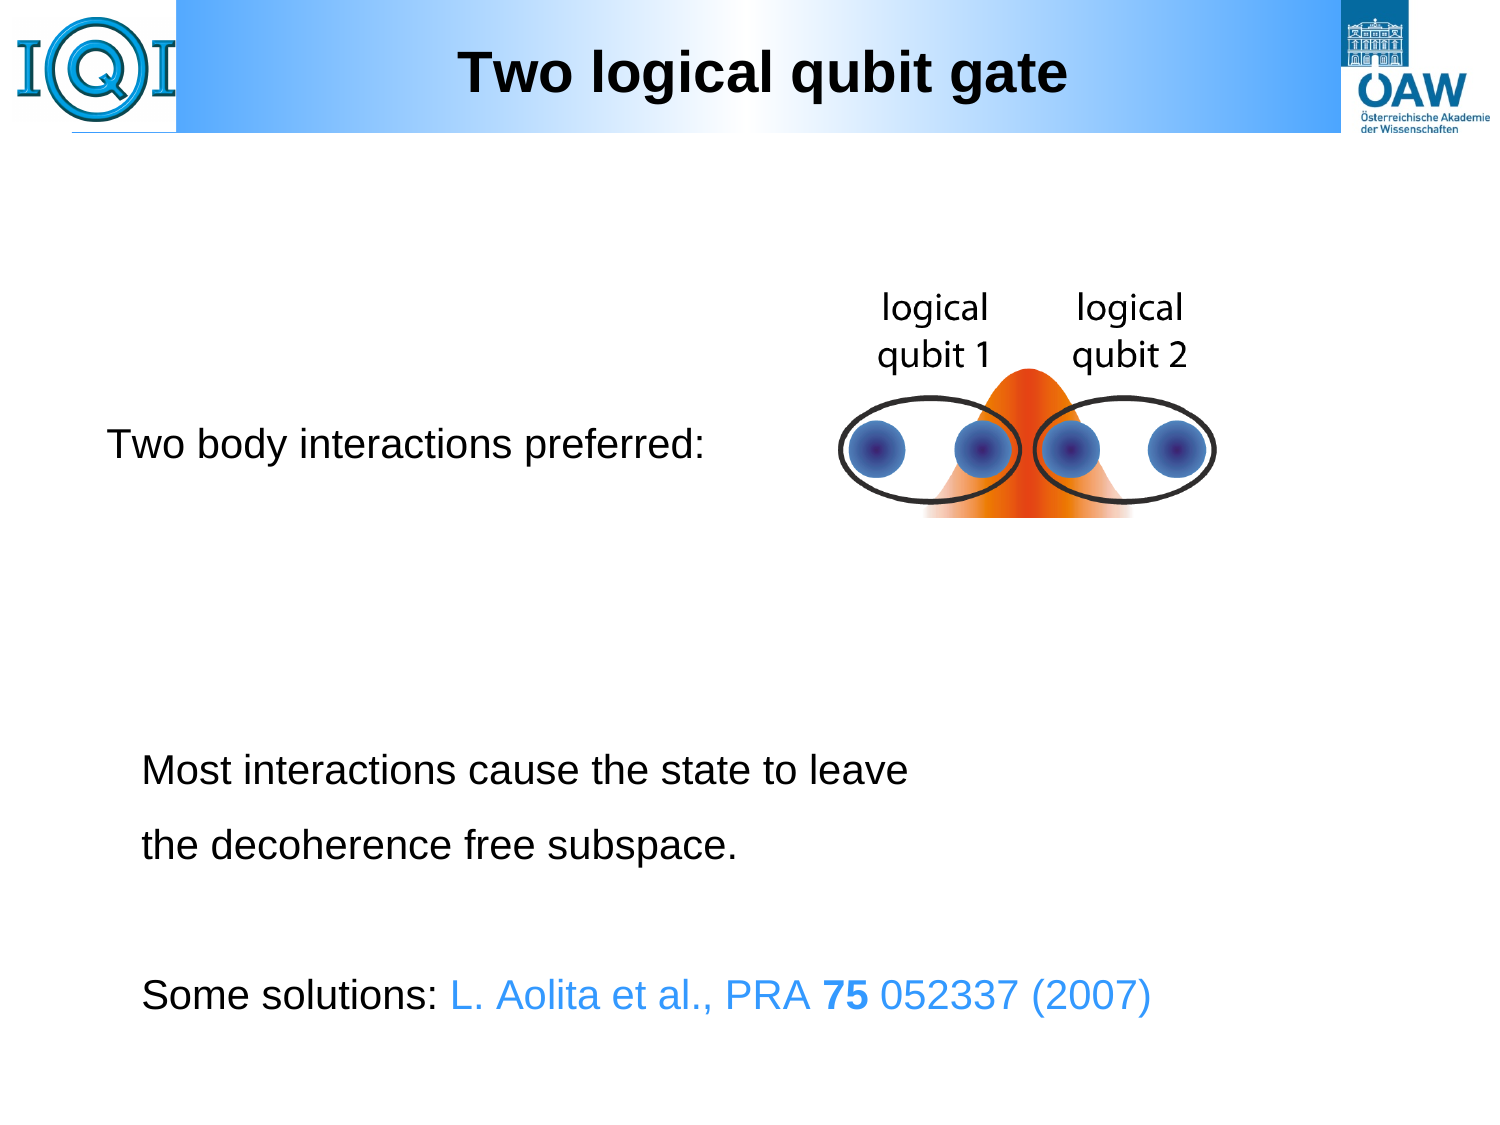

Two logical qubit gate
Two body interactions preferred:
Most interactions cause the state to leave
the decoherence free subspace.
Some solutions: L. Aolita et al., PRA 75 052337 (2007)‏